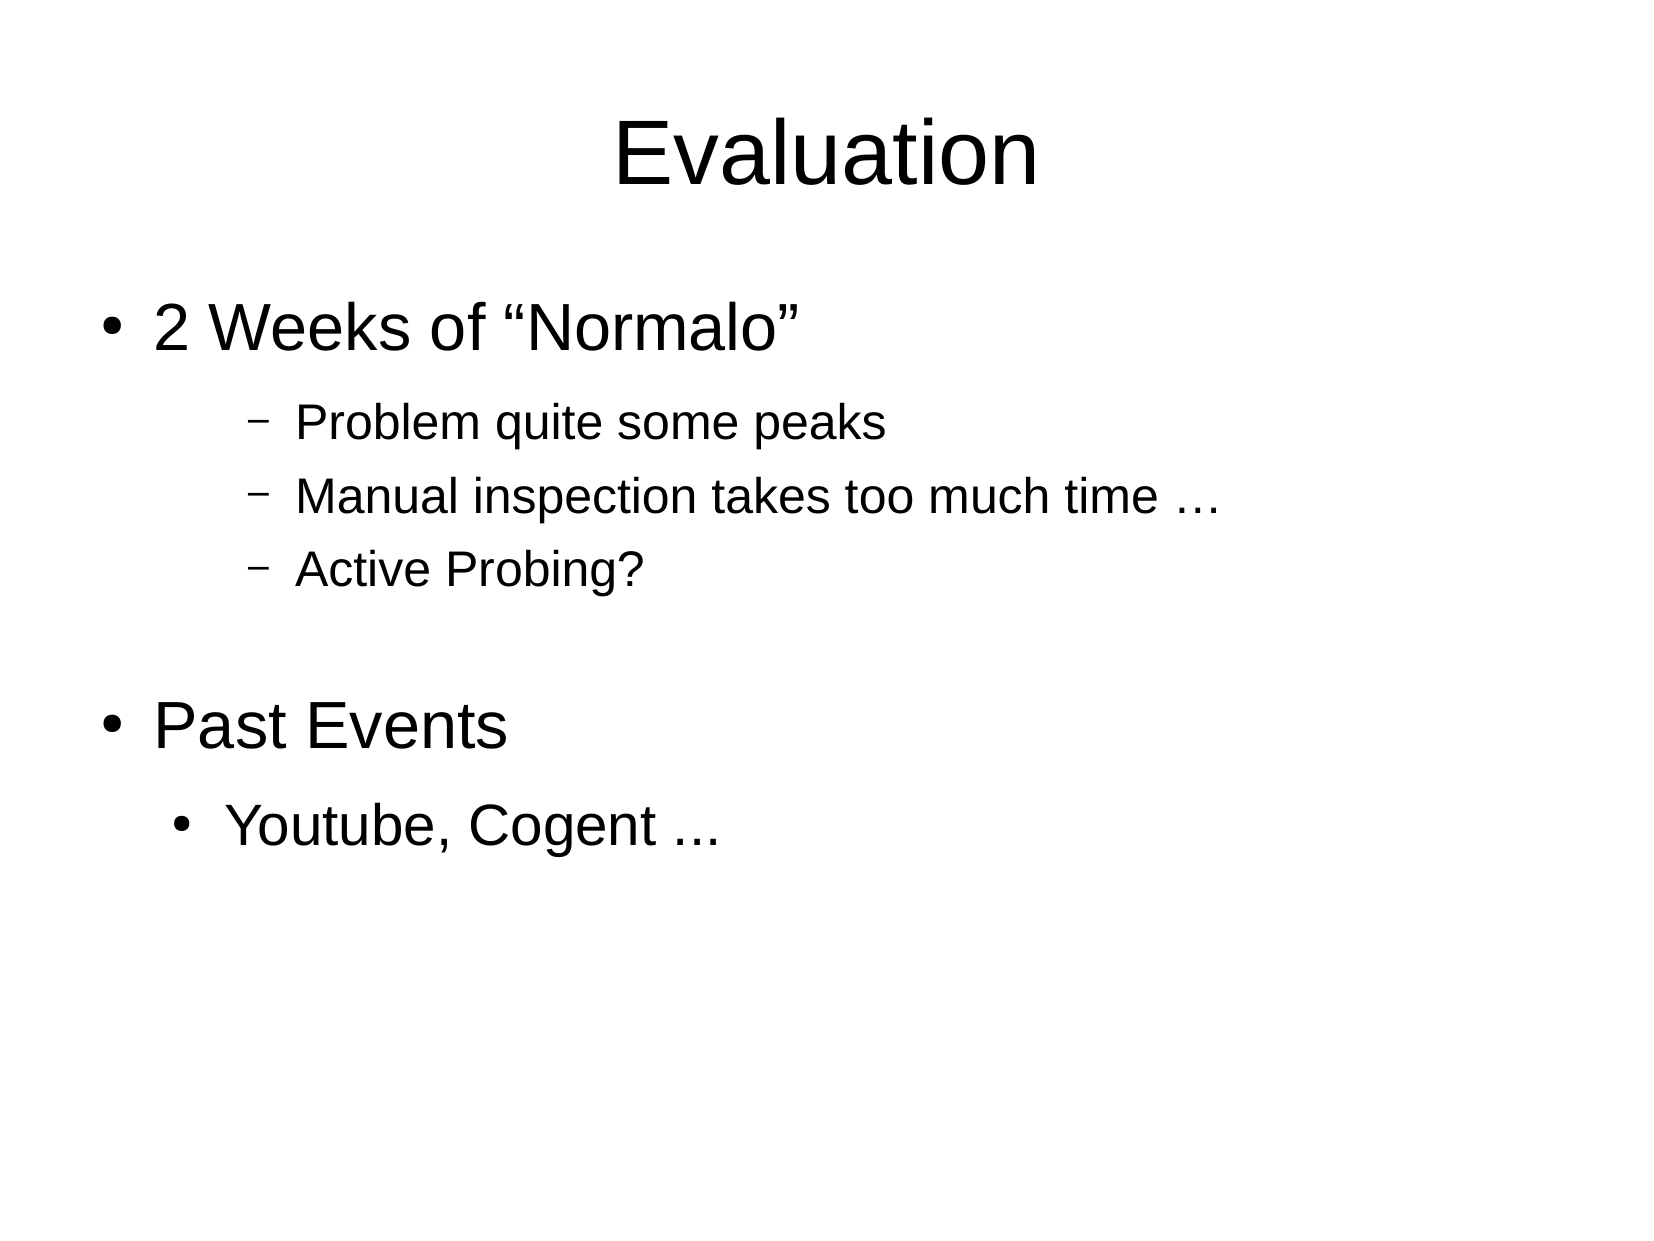

# Evaluation
2 Weeks of “Normalo”
Problem quite some peaks
Manual inspection takes too much time …
Active Probing?
Past Events
Youtube, Cogent ...